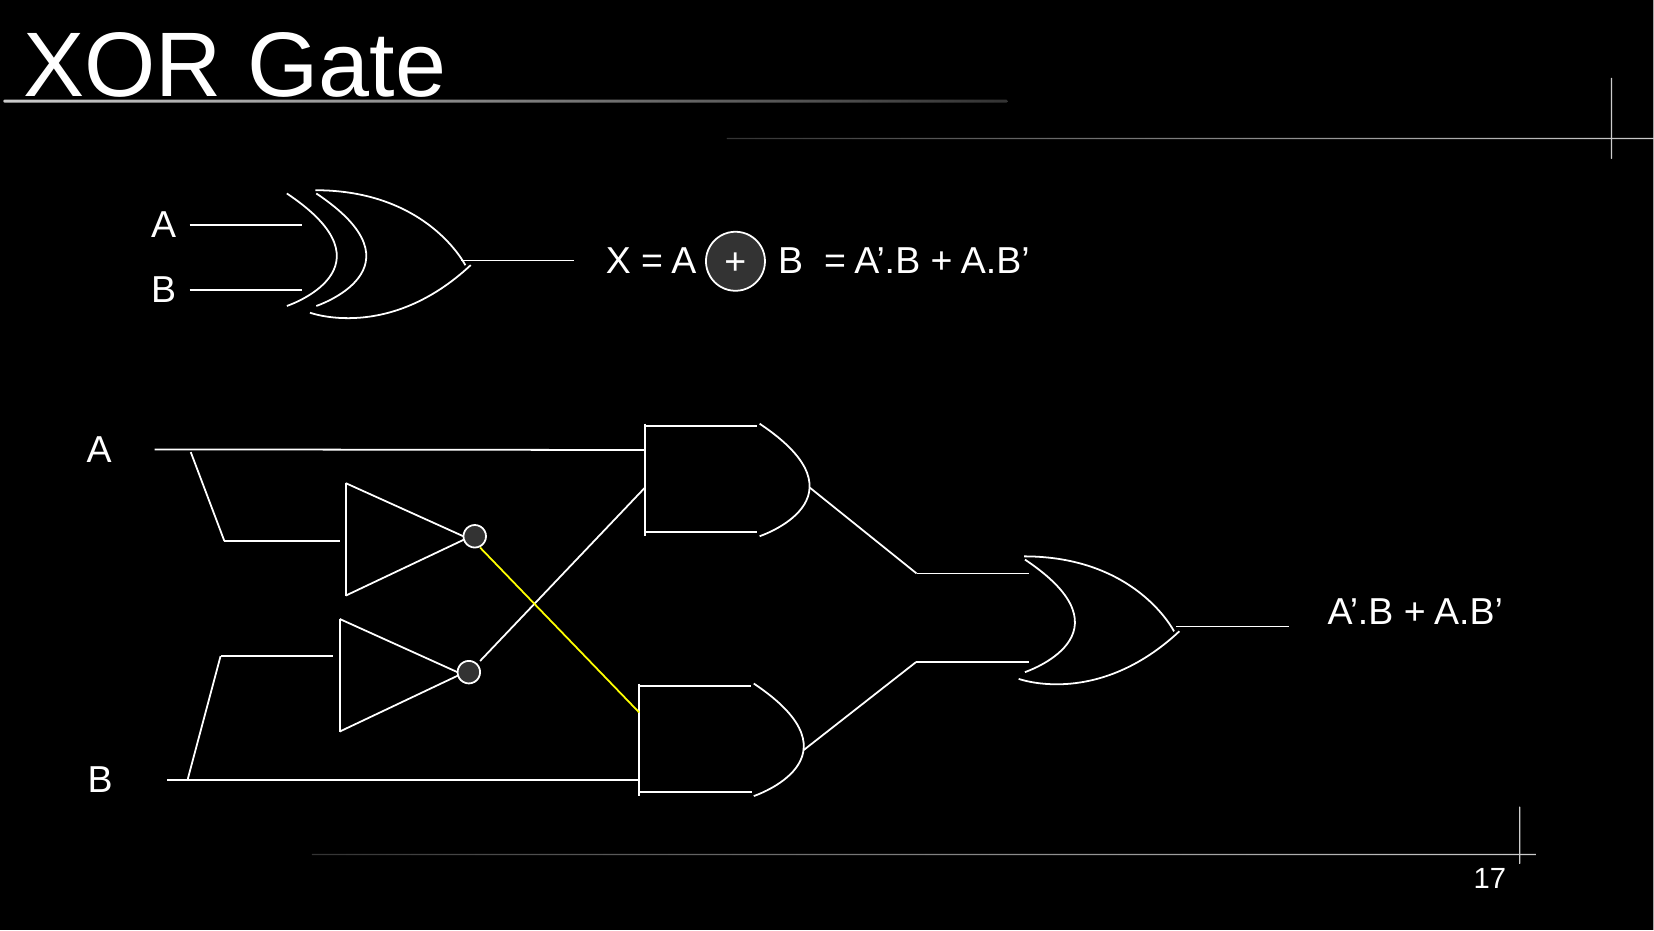

# XOR Gate
A
X = A B = A’.B + A.B’
+
B
A
A’.B + A.B’
B
17